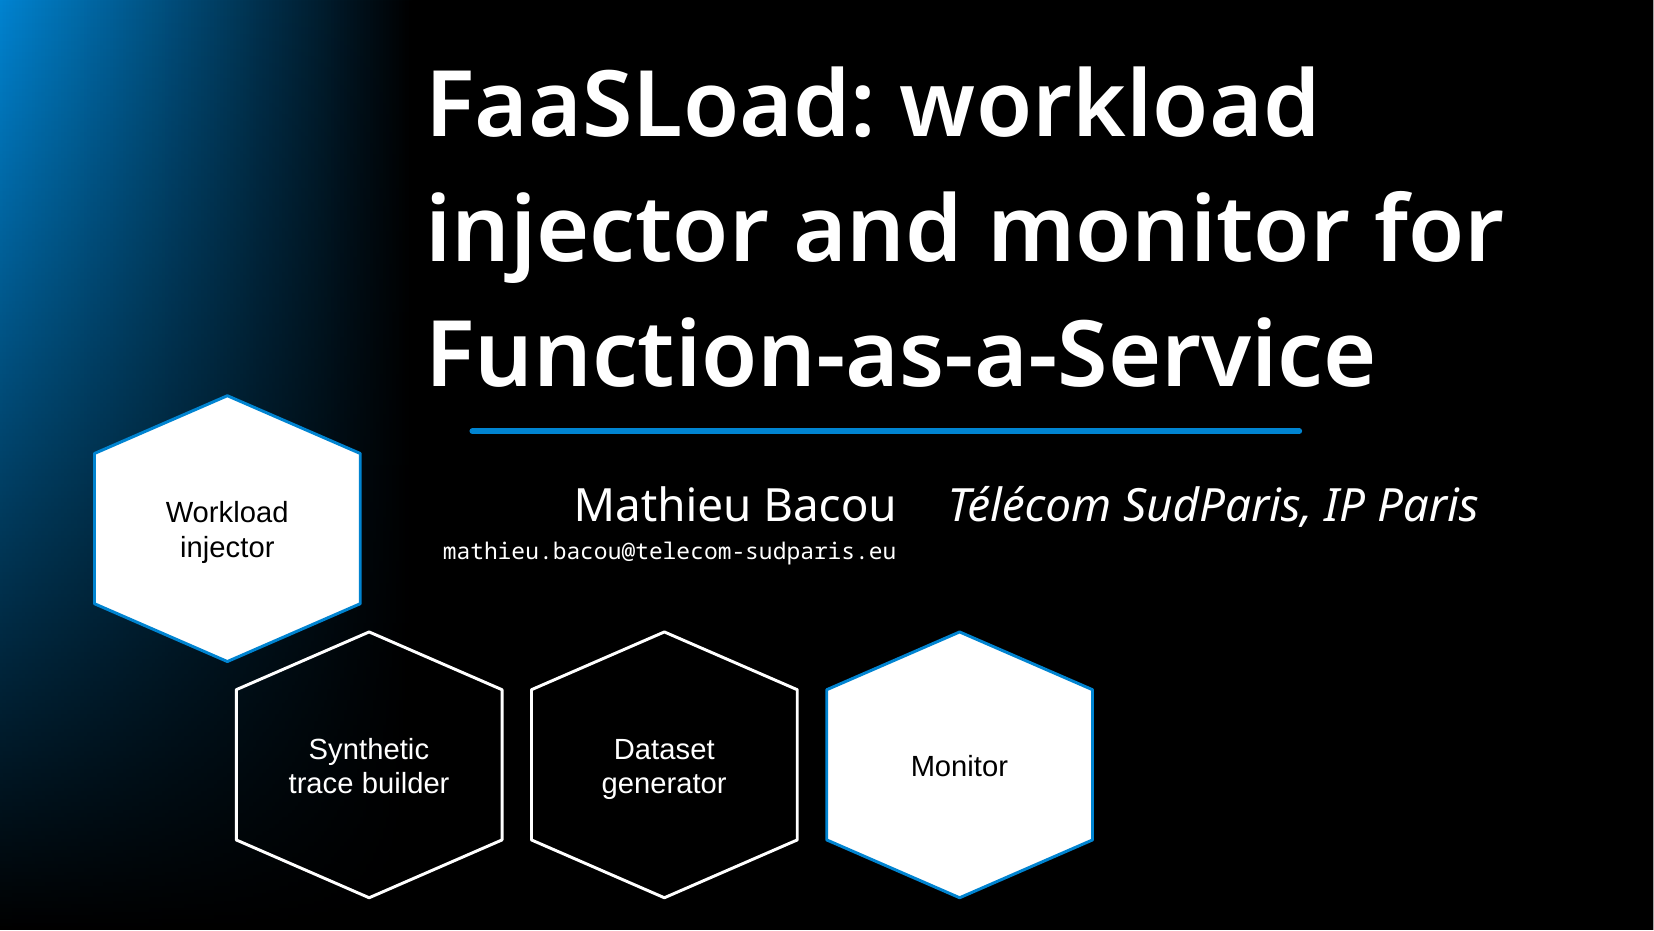

# FaaSLoad: workload injector and monitor for Function-as-a-Service
Workload injector
Mathieu Bacou
mathieu.bacou@telecom-sudparis.eu
Télécom SudParis, IP Paris
Synthetic trace builder
Dataset generator
Monitor